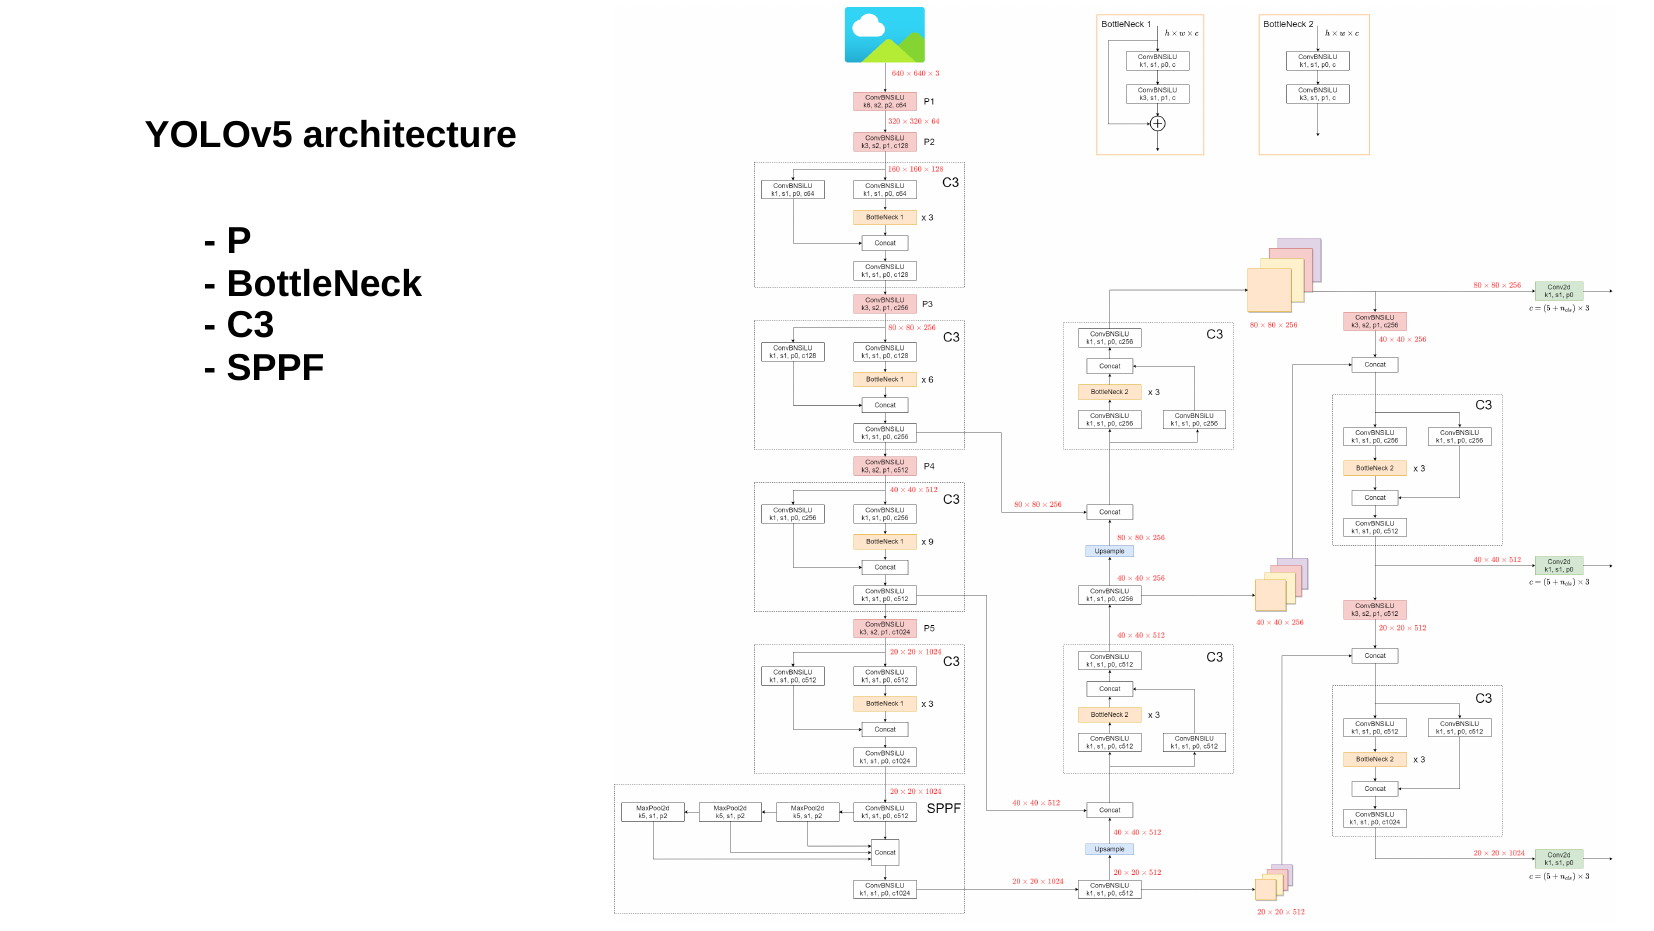

YOLOv5 architecture
- P
- BottleNeck
- C3
- SPPF